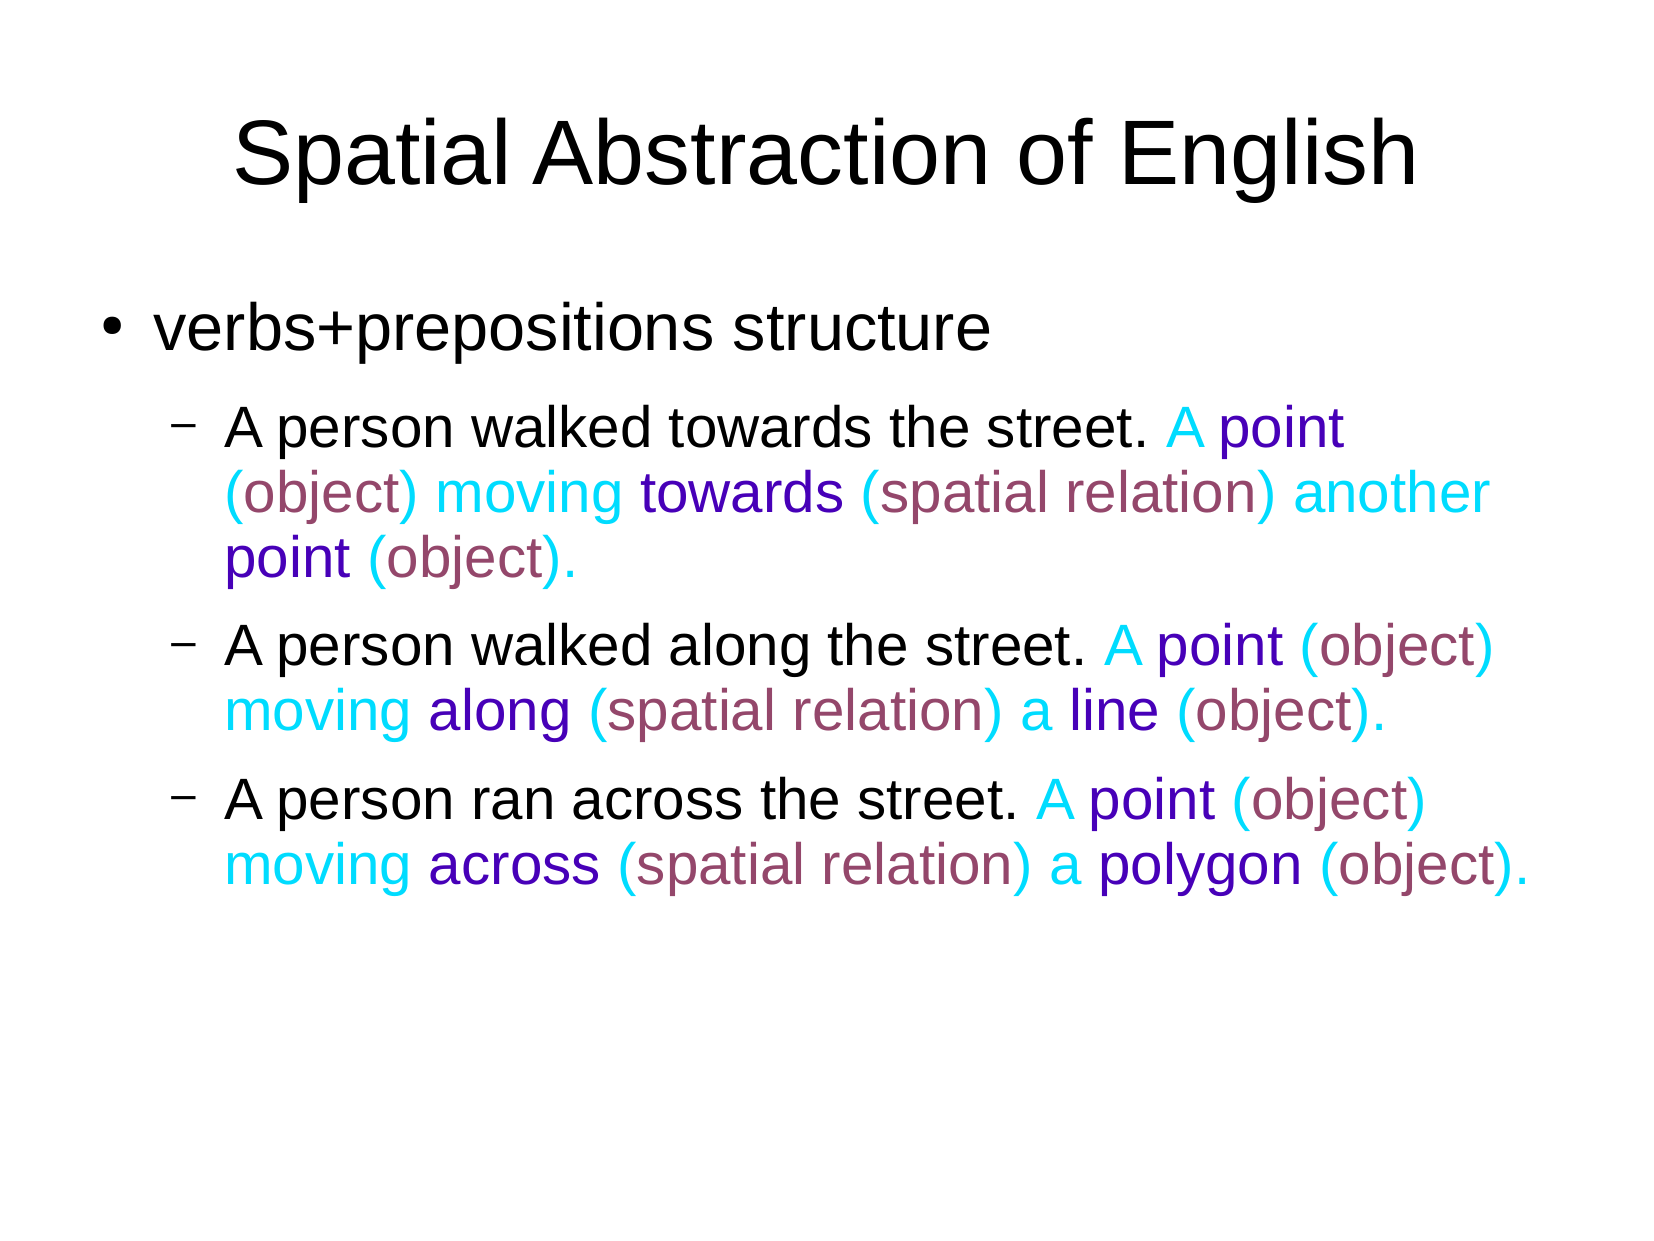

# Spatial Abstraction of English
verbs+prepositions structure
A person walked towards the street. A point (object) moving towards (spatial relation) another point (object).
A person walked along the street. A point (object) moving along (spatial relation) a line (object).
A person ran across the street. A point (object) moving across (spatial relation) a polygon (object).